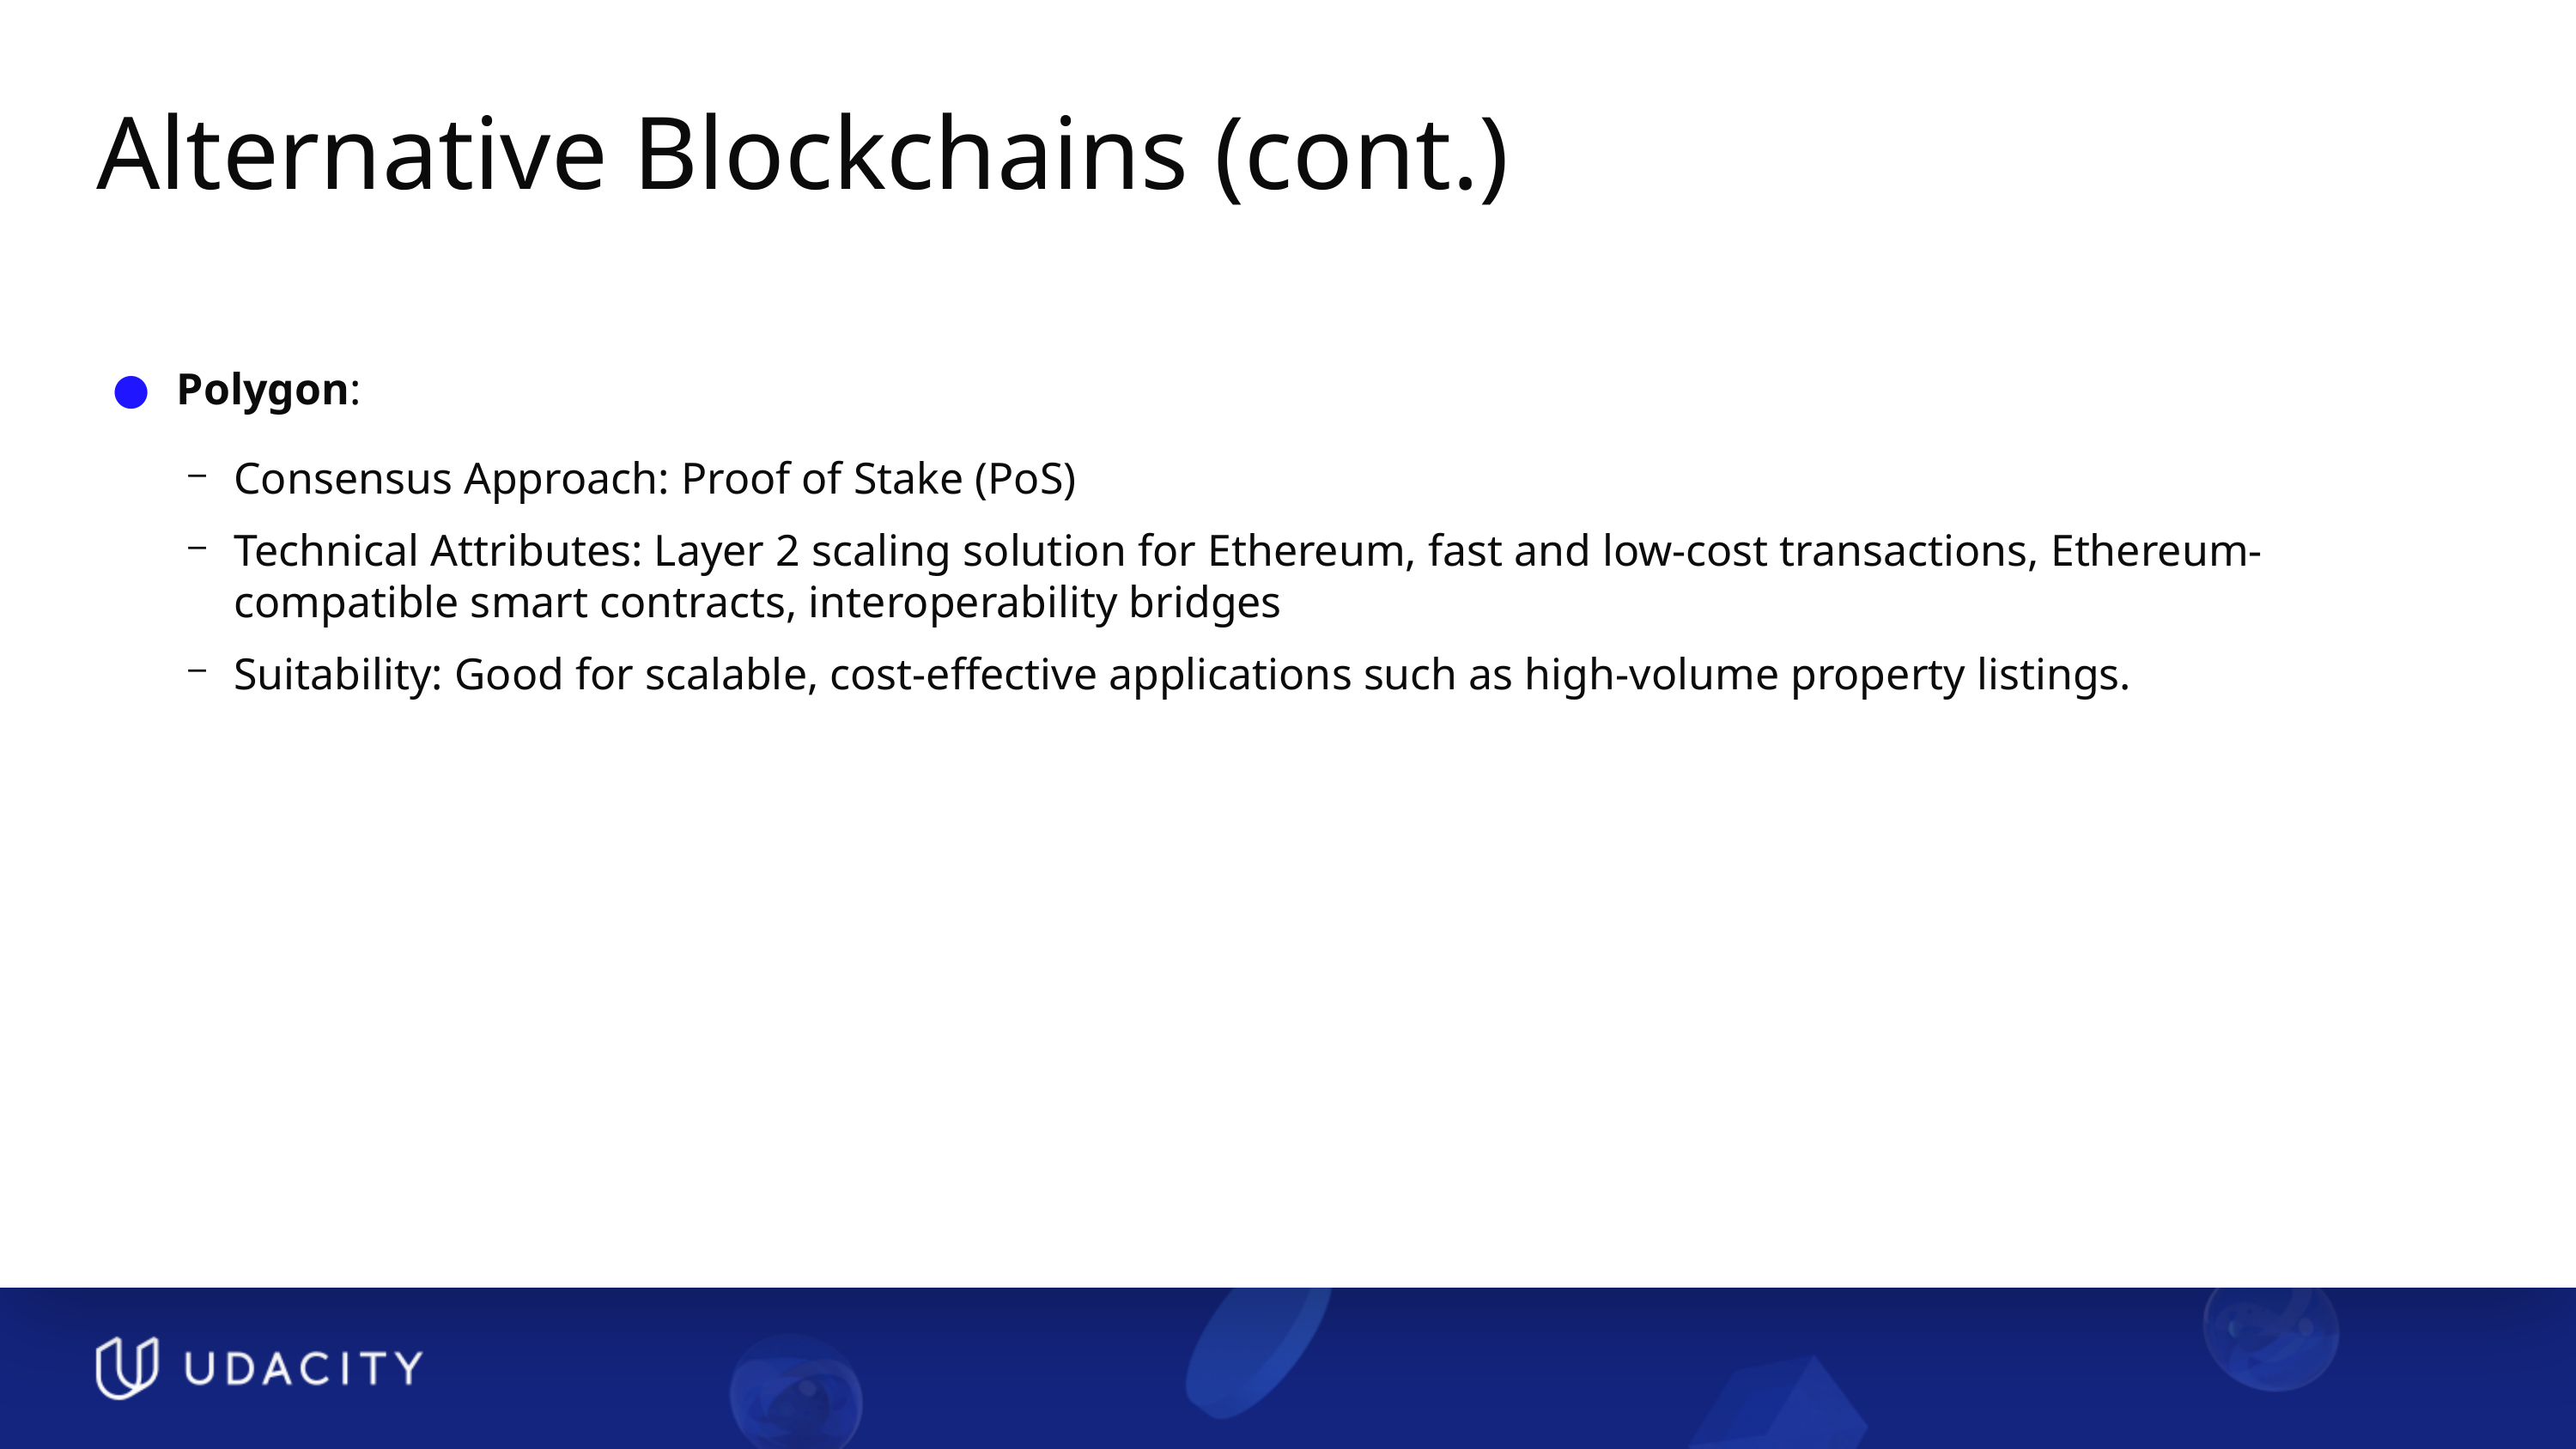

# Alternative Blockchains (cont.)
Polygon:
Consensus Approach: Proof of Stake (PoS)
Technical Attributes: Layer 2 scaling solution for Ethereum, fast and low-cost transactions, Ethereum-compatible smart contracts, interoperability bridges
Suitability: Good for scalable, cost-effective applications such as high-volume property listings.